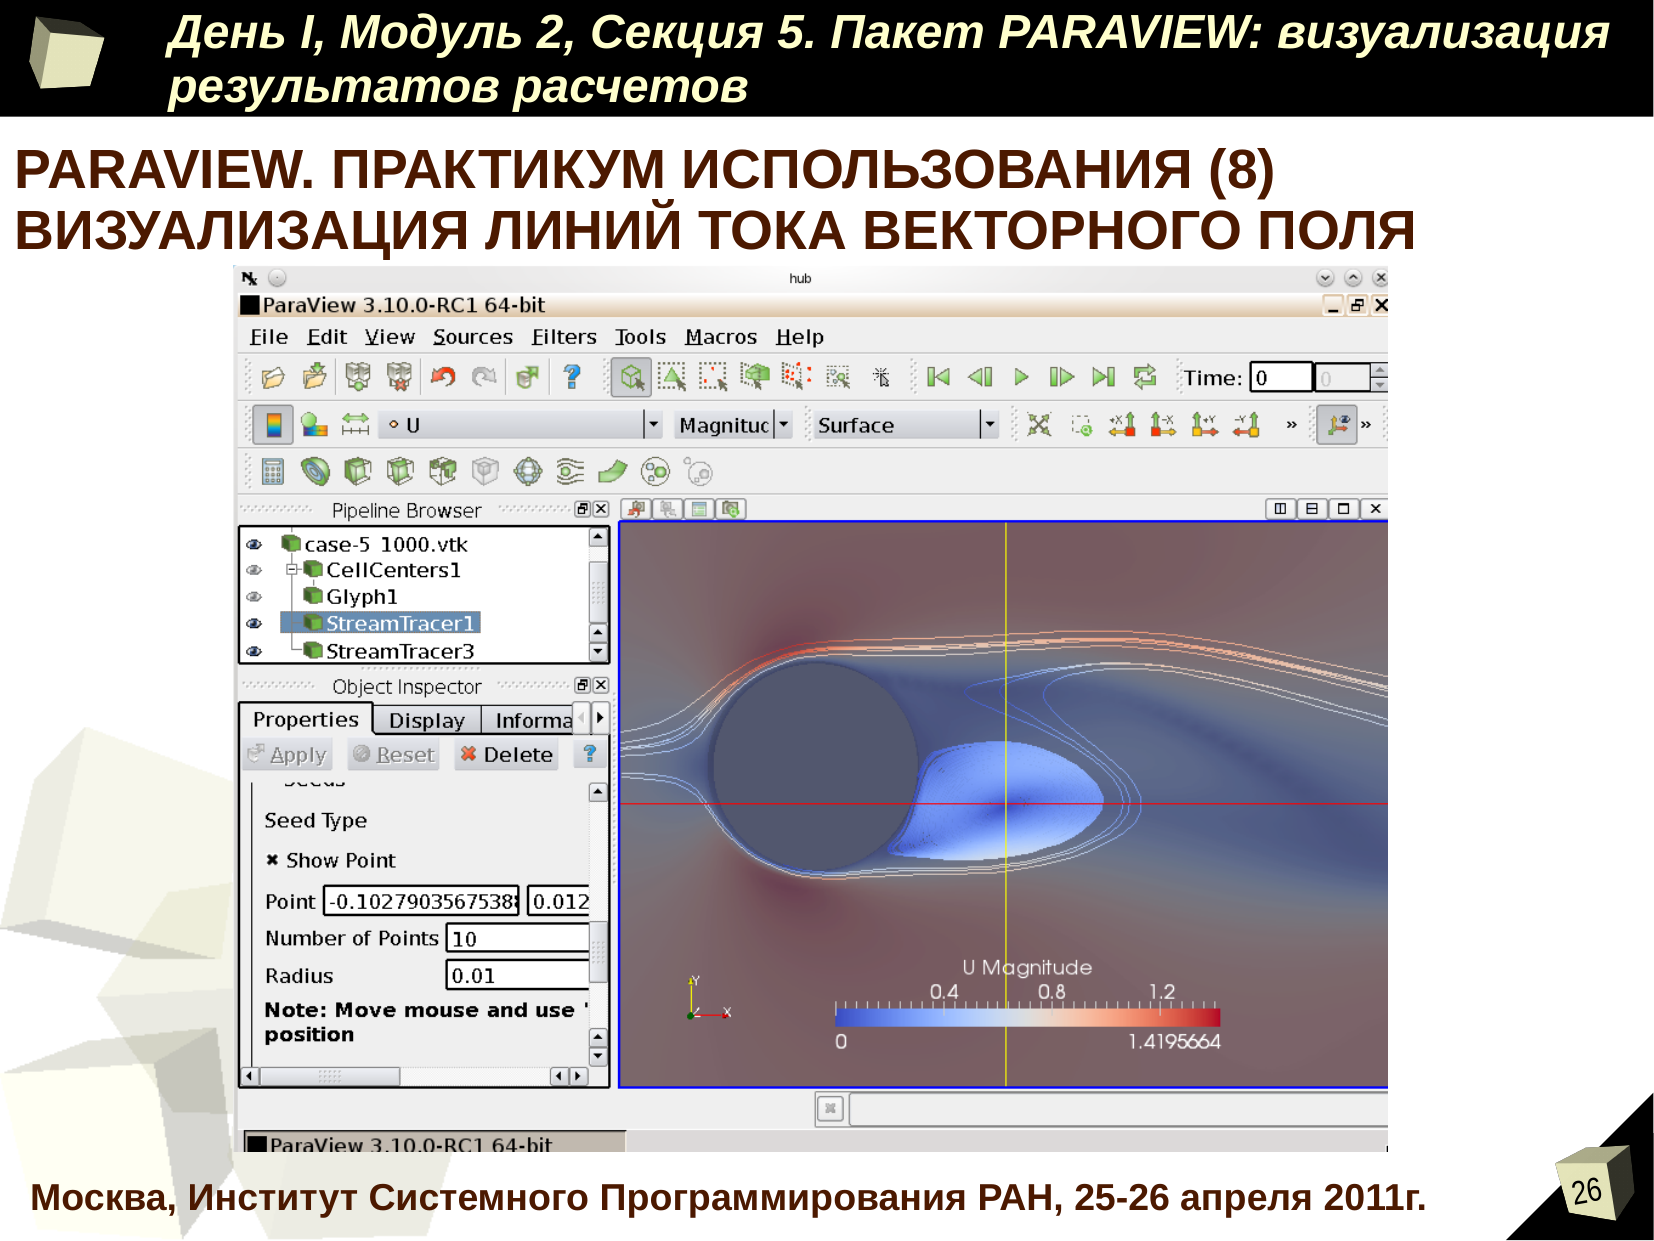

PARAVIEW. ПРАКТИКУМ ИСПОЛЬЗОВАНИЯ (8)
ВИЗУАЛИЗАЦИЯ ЛИНИЙ ТОКА ВЕКТОРНОГО ПОЛЯ